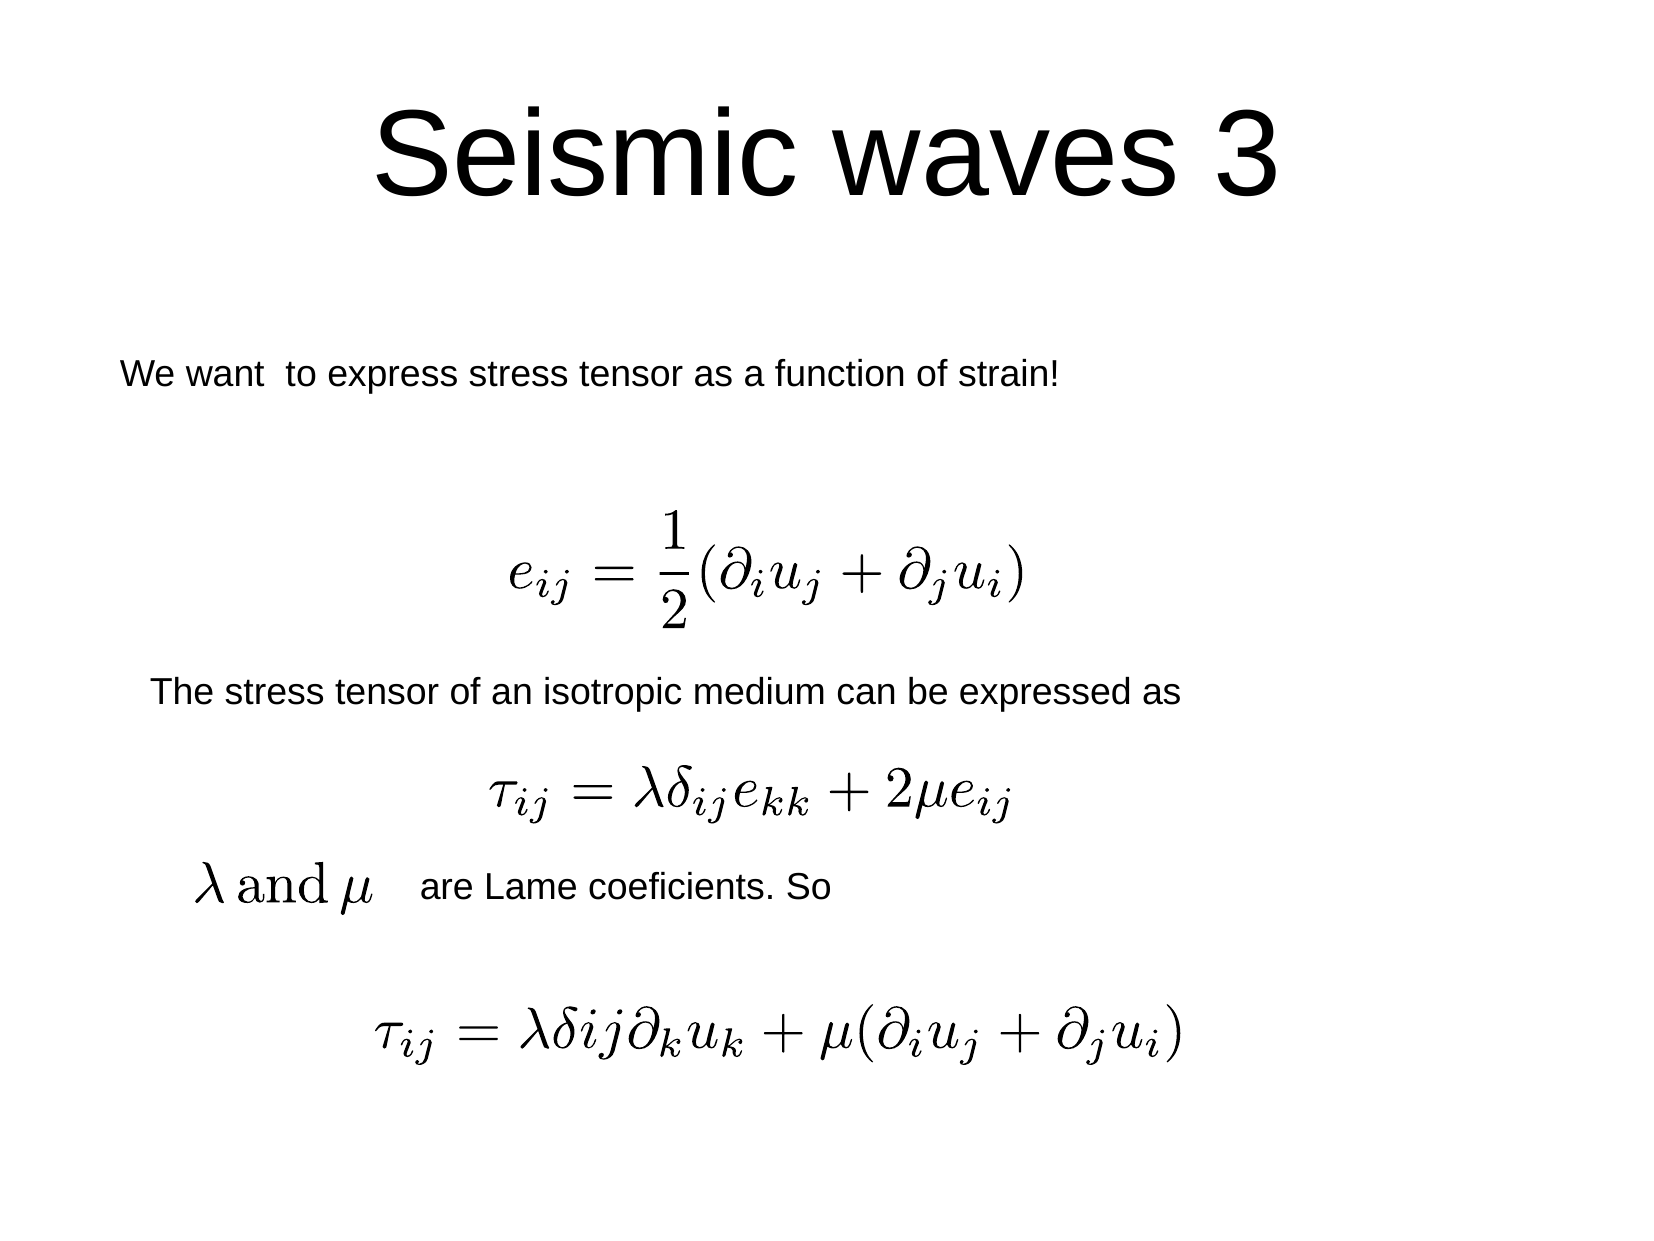

# Seismic waves 3
We want to express stress tensor as a function of strain!
The stress tensor of an isotropic medium can be expressed as
are Lame coeficients. So